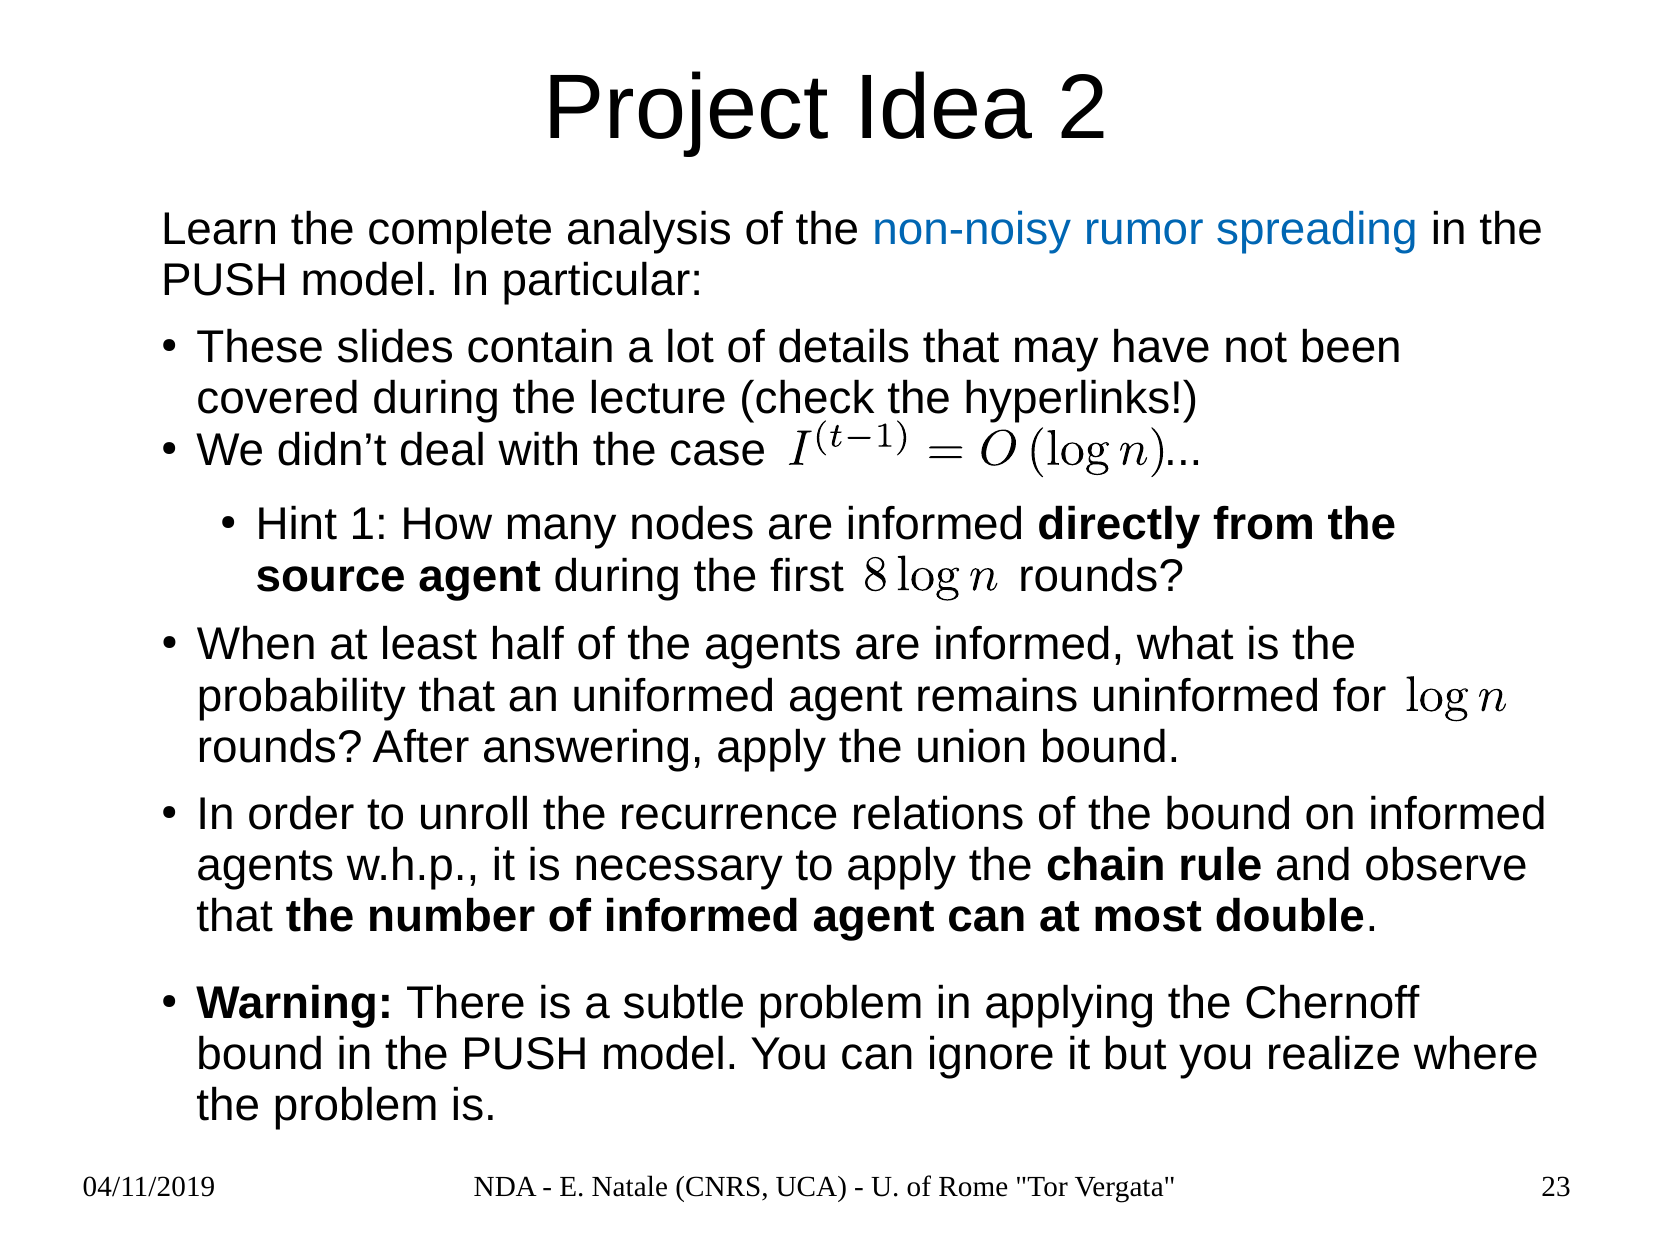

# Project Idea 2
Learn the complete analysis of the non-noisy rumor spreading in the PUSH model. In particular:
These slides contain a lot of details that may have not been covered during the lecture (check the hyperlinks!)
We didn’t deal with the case 		 ...
Hint 1: How many nodes are informed directly from the source agent during the first			 rounds?
When at least half of the agents are informed, what is the probability that an uniformed agent remains uninformed for		 rounds? After answering, apply the union bound.
In order to unroll the recurrence relations of the bound on informed agents w.h.p., it is necessary to apply the chain rule and observe that the number of informed agent can at most double.
Warning: There is a subtle problem in applying the Chernoff bound in the PUSH model. You can ignore it but you realize where the problem is.
04/11/2019
NDA - E. Natale (CNRS, UCA) - U. of Rome "Tor Vergata"
23